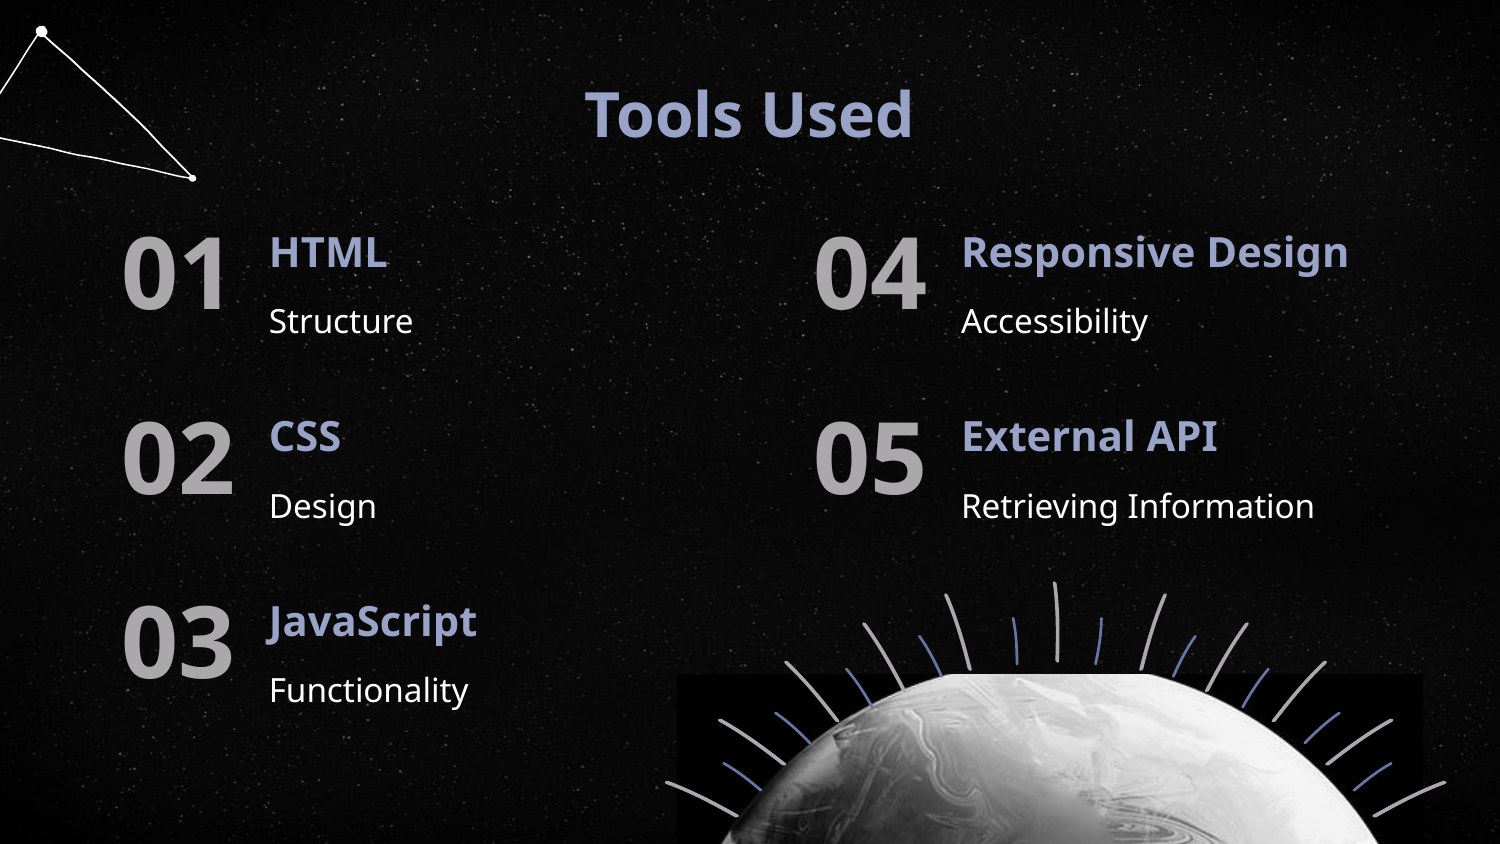

# Tools Used
01
04
HTML
Responsive Design
Structure
Accessibility
02
05
CSS
External API
Design
Retrieving Information
03
JavaScript
Functionality